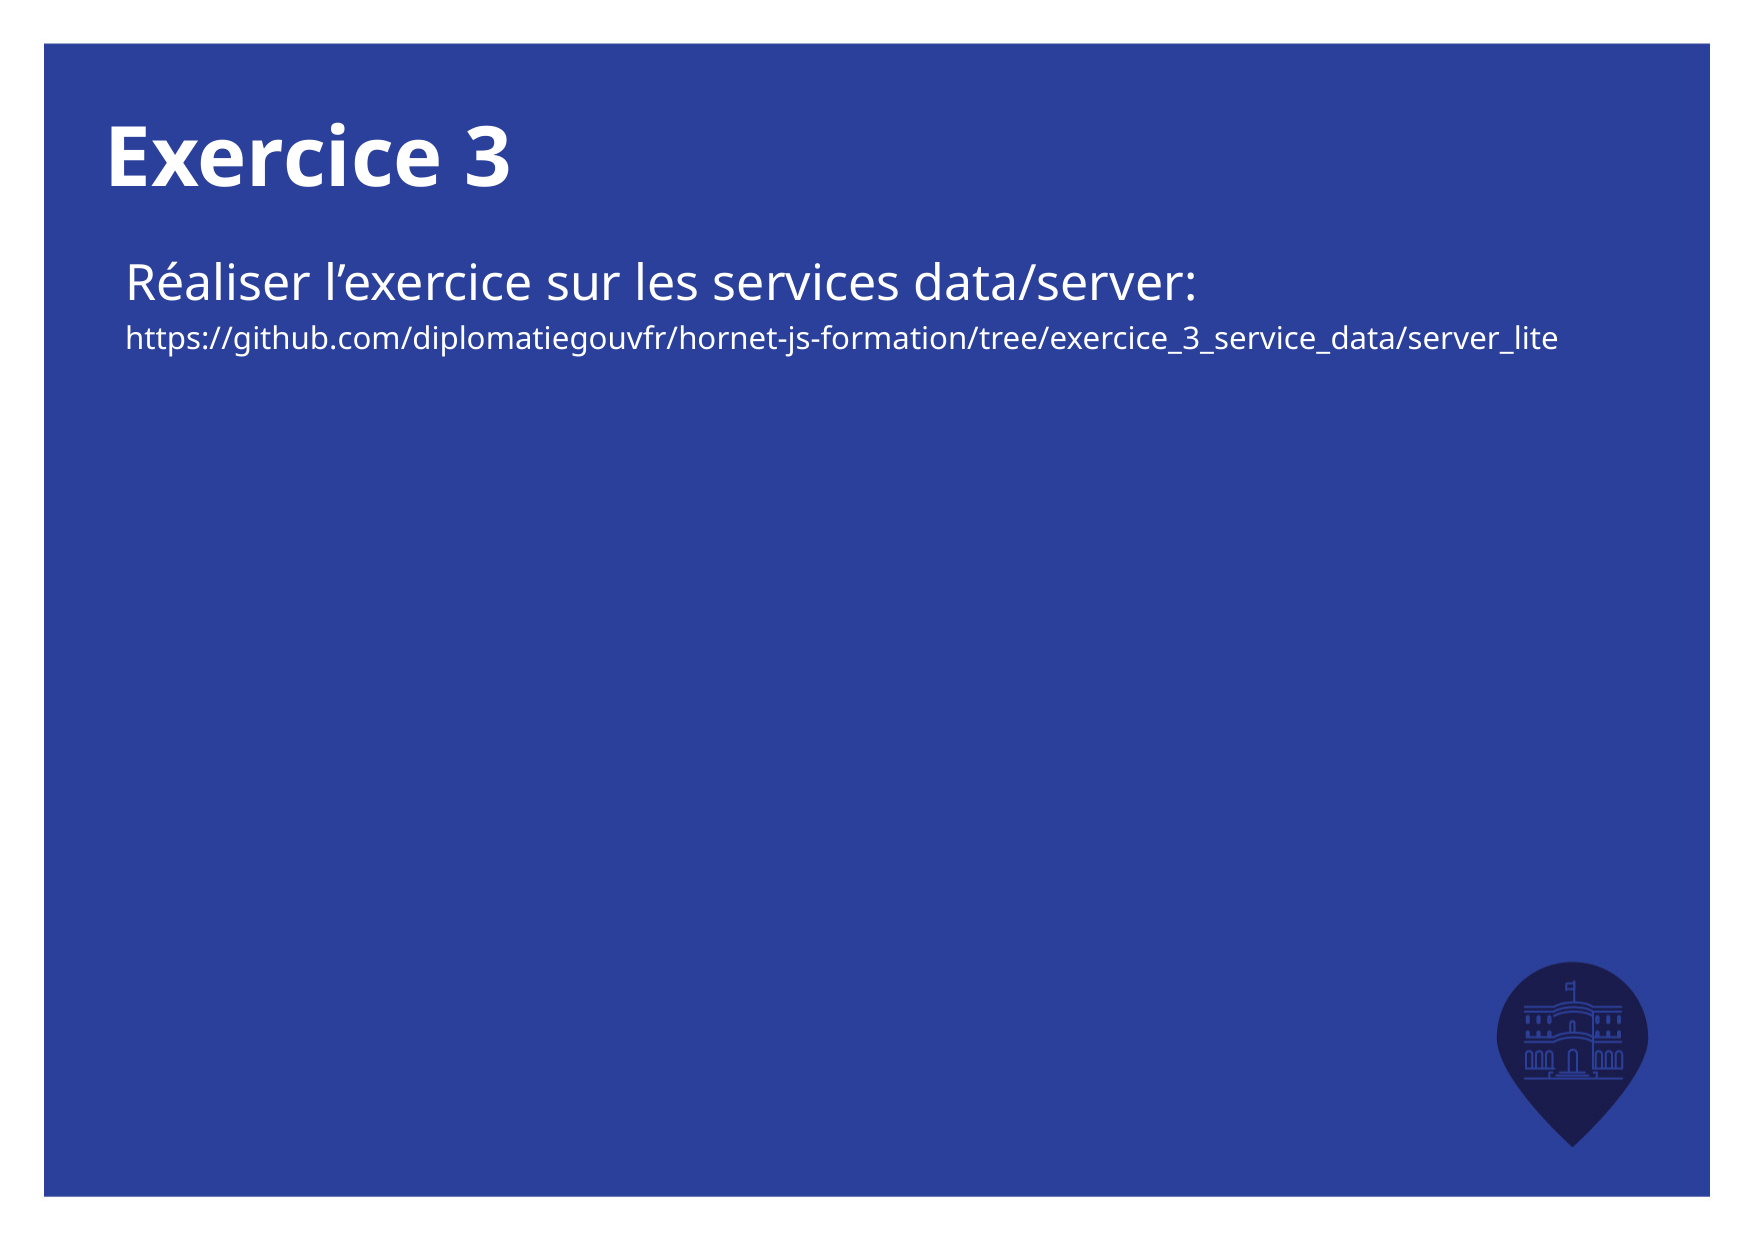

# Exercice 3
Réaliser l’exercice sur les services data/server:
https://github.com/diplomatiegouvfr/hornet-js-formation/tree/exercice_3_service_data/server_lite